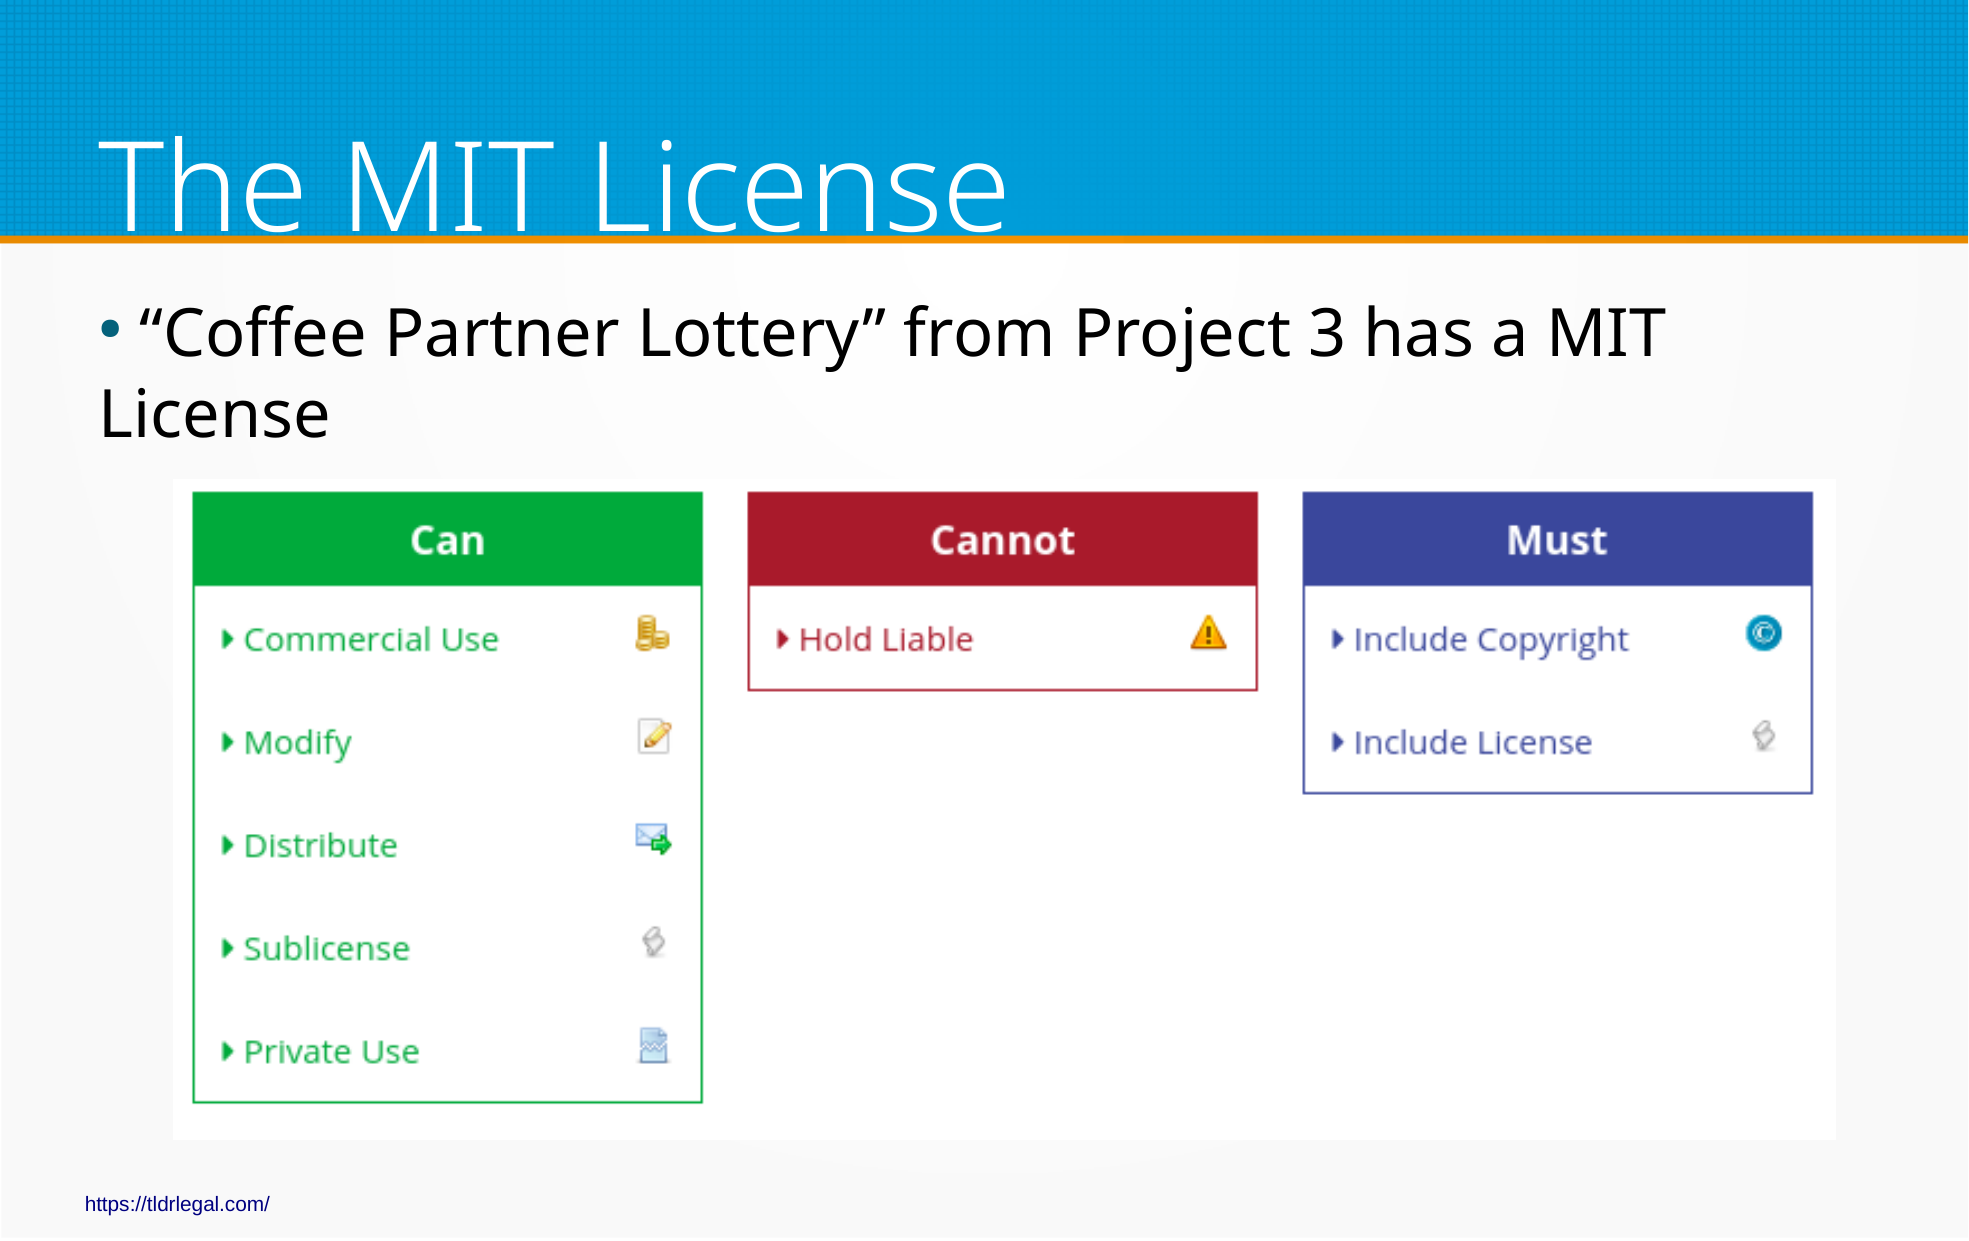

# The MIT License
 “Coffee Partner Lottery” from Project 3 has a MIT License
https://tldrlegal.com/